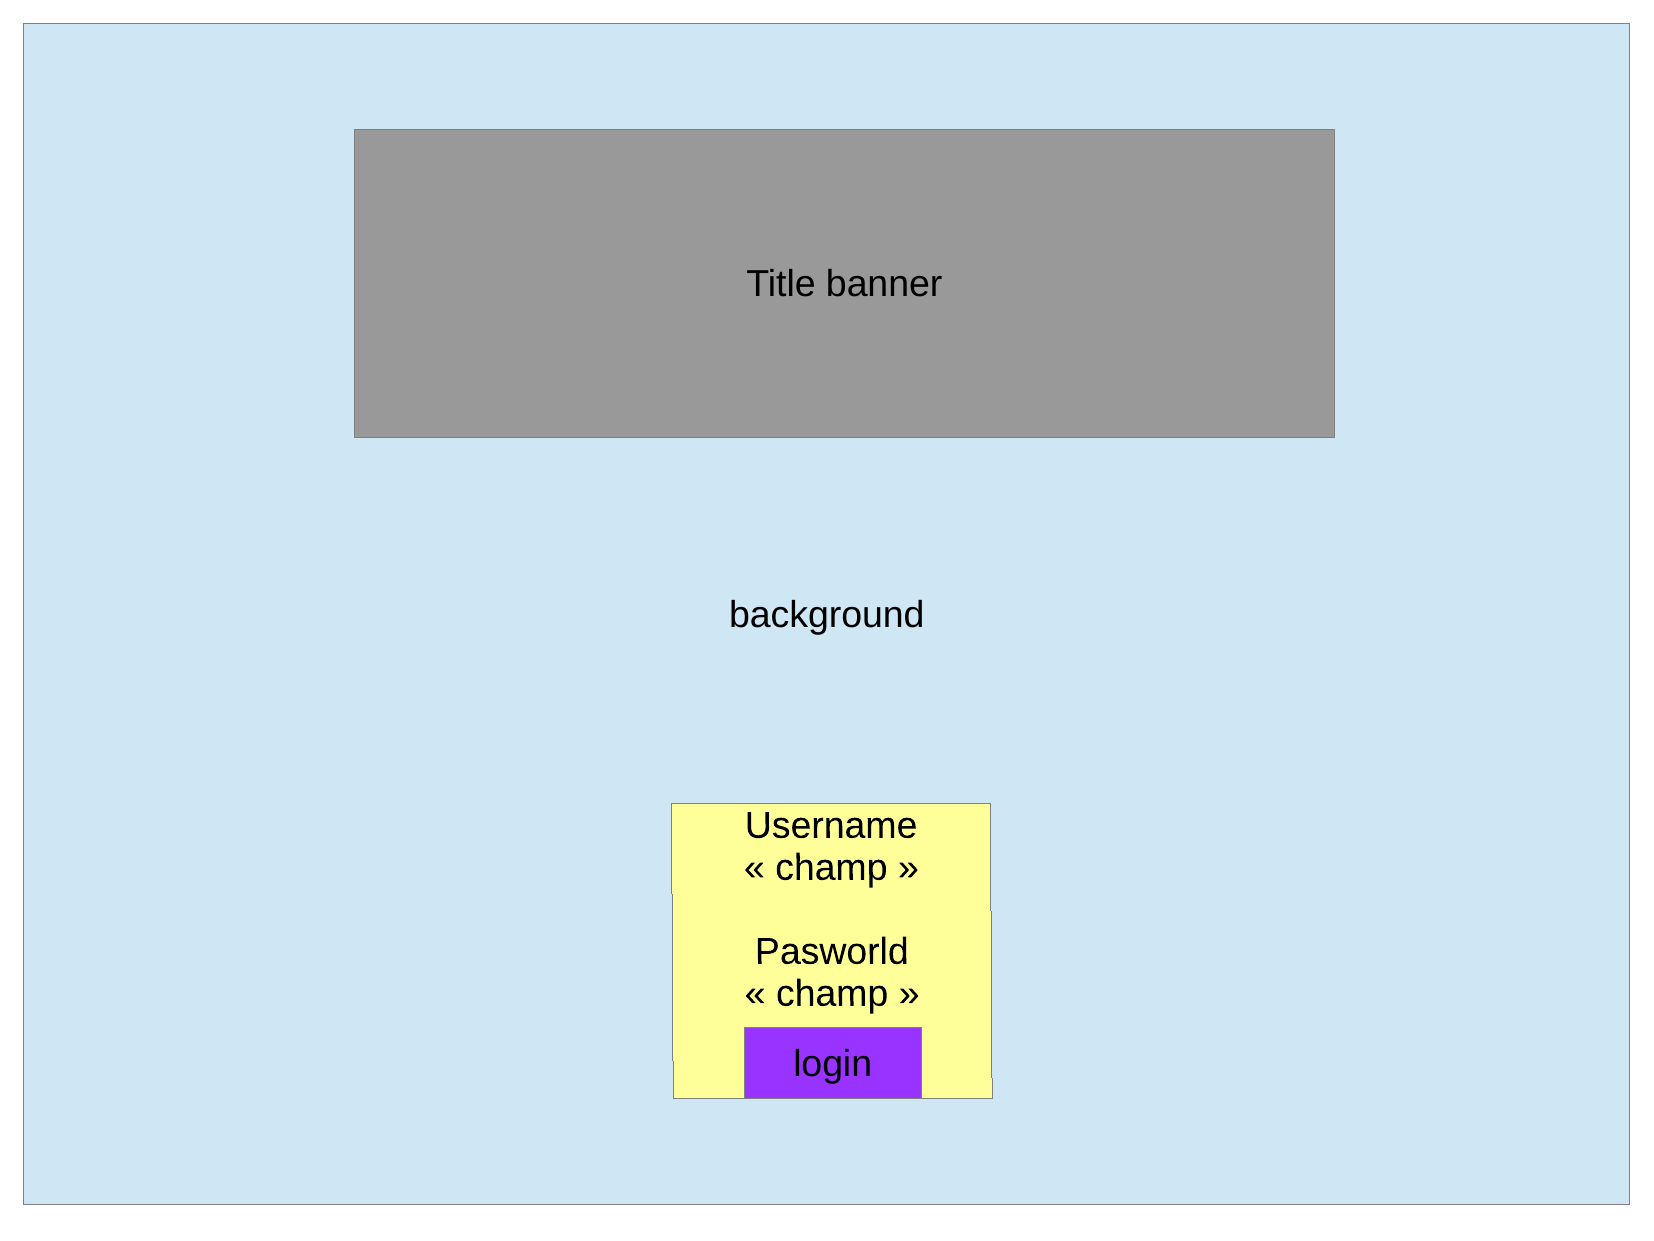

background
Title banner
Username
« champ »
Pasworld
« champ »
login